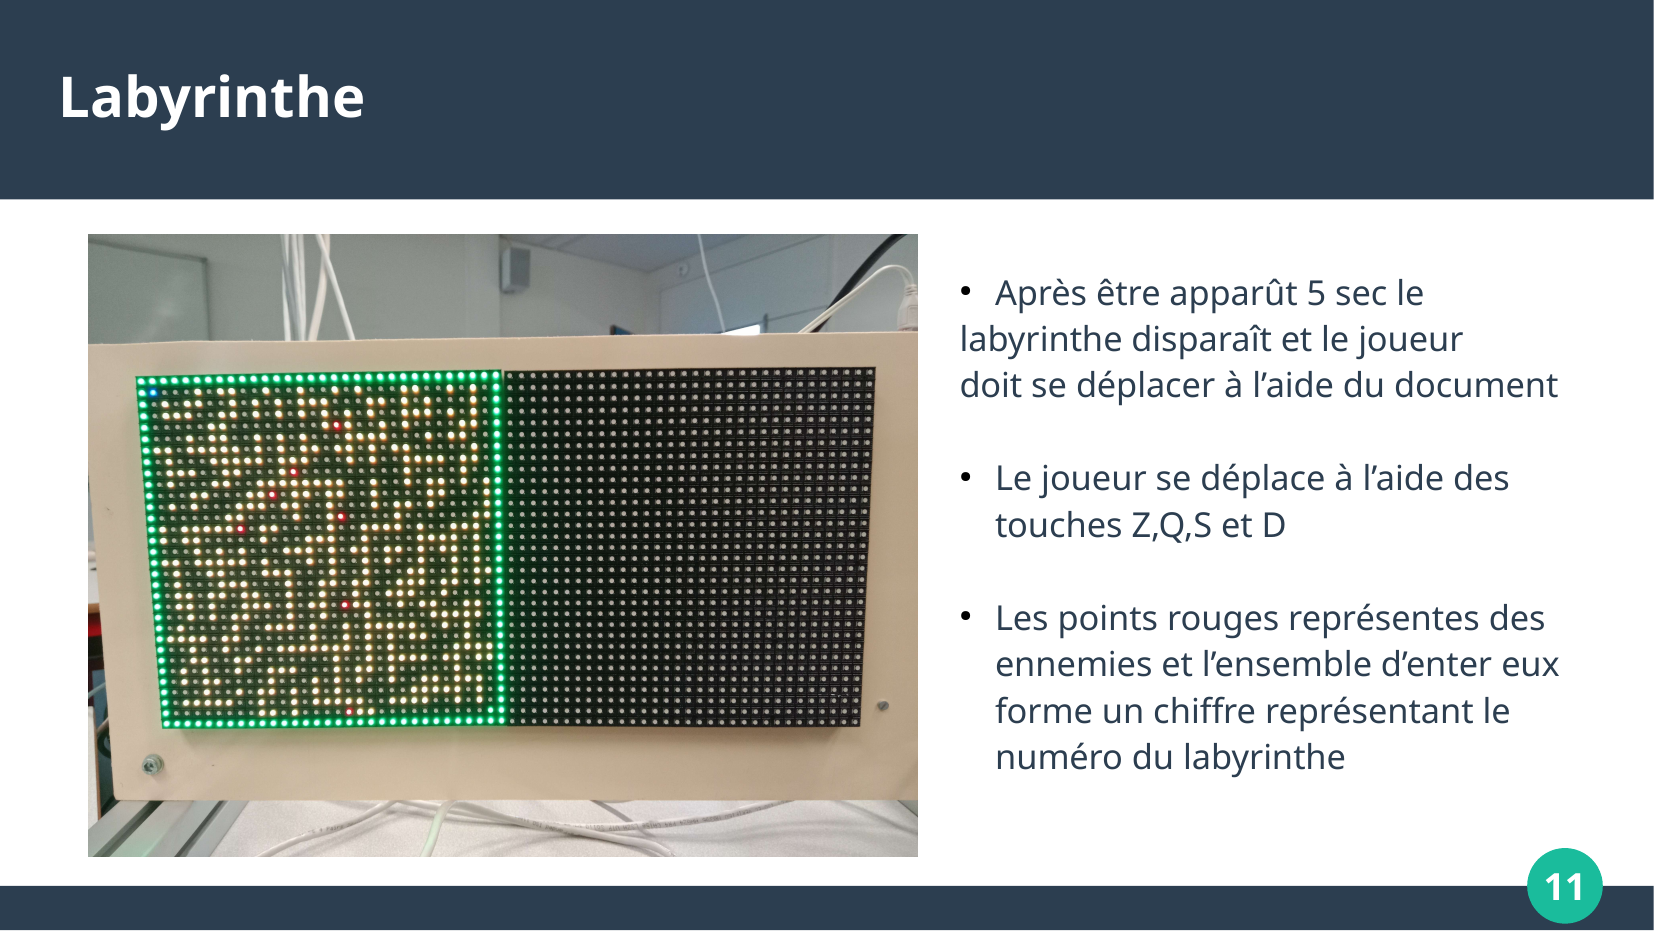

# Labyrinthe
Après être apparût 5 sec le
labyrinthe disparaît et le joueur
doit se déplacer à l’aide du document
Le joueur se déplace à l’aide des touches Z,Q,S et D
Les points rouges représentes des ennemies et l’ensemble d’enter eux forme un chiffre représentant le numéro du labyrinthe